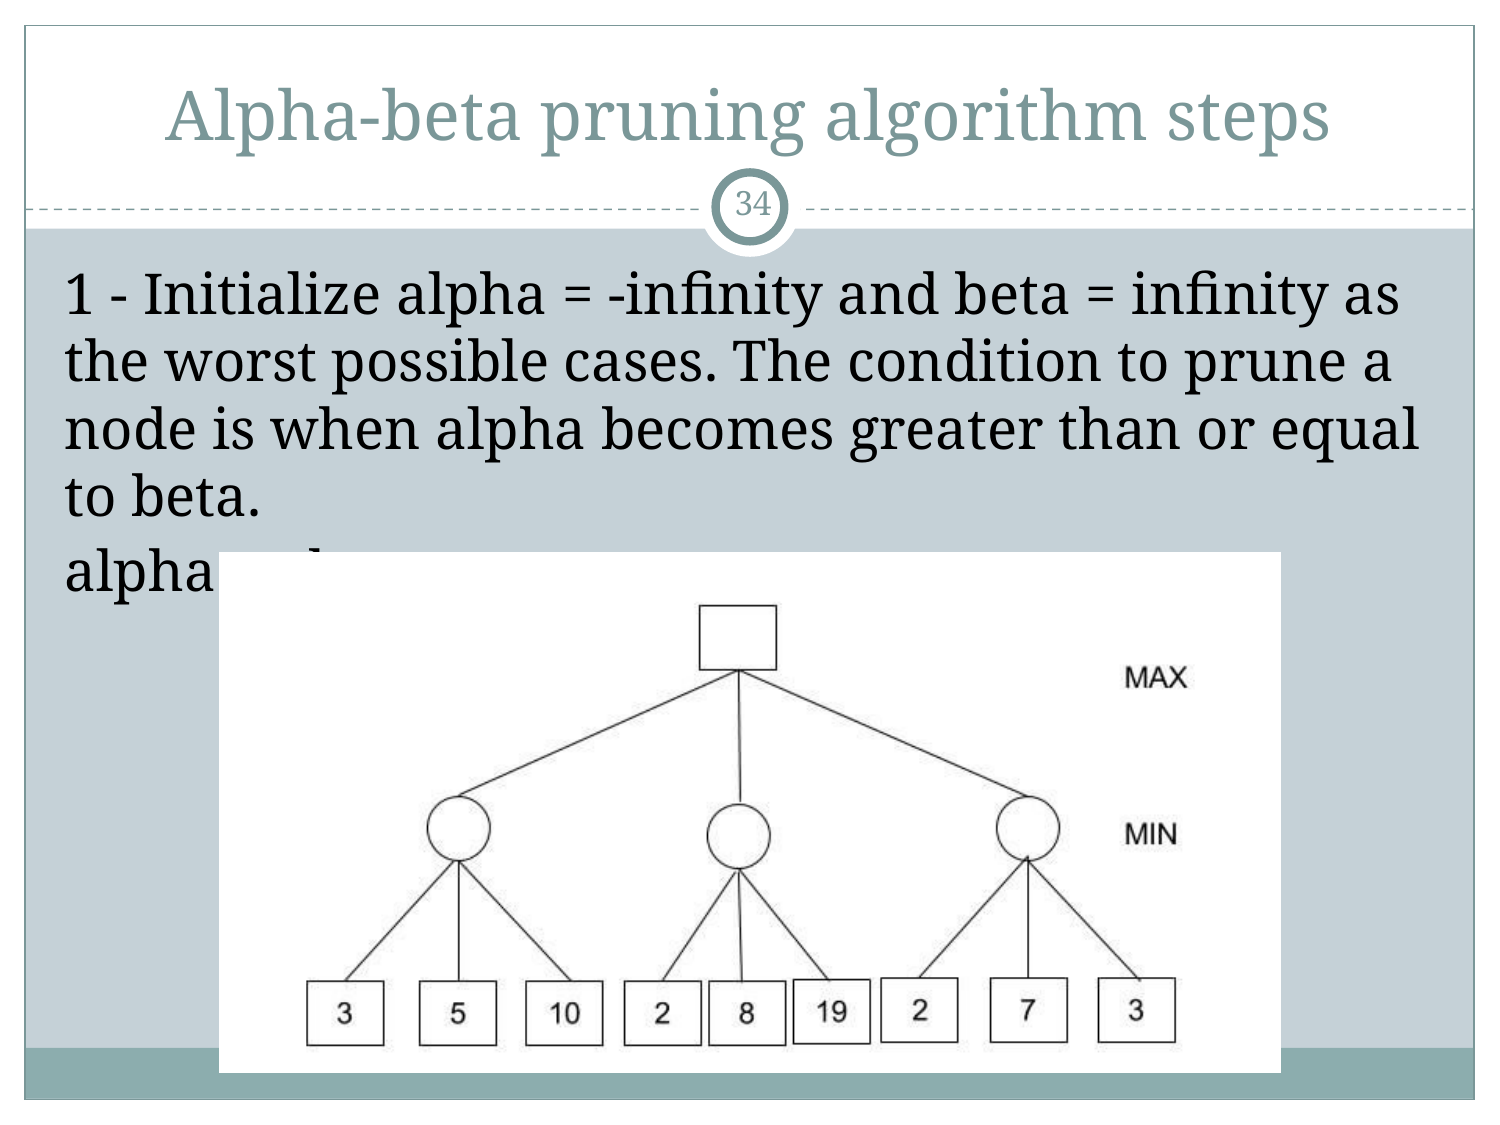

# Alpha-beta pruning algorithm steps
1 - Initialize alpha = -infinity and beta = infinity as the worst possible cases. The condition to prune a node is when alpha becomes greater than or equal to beta.
alpha >= beta